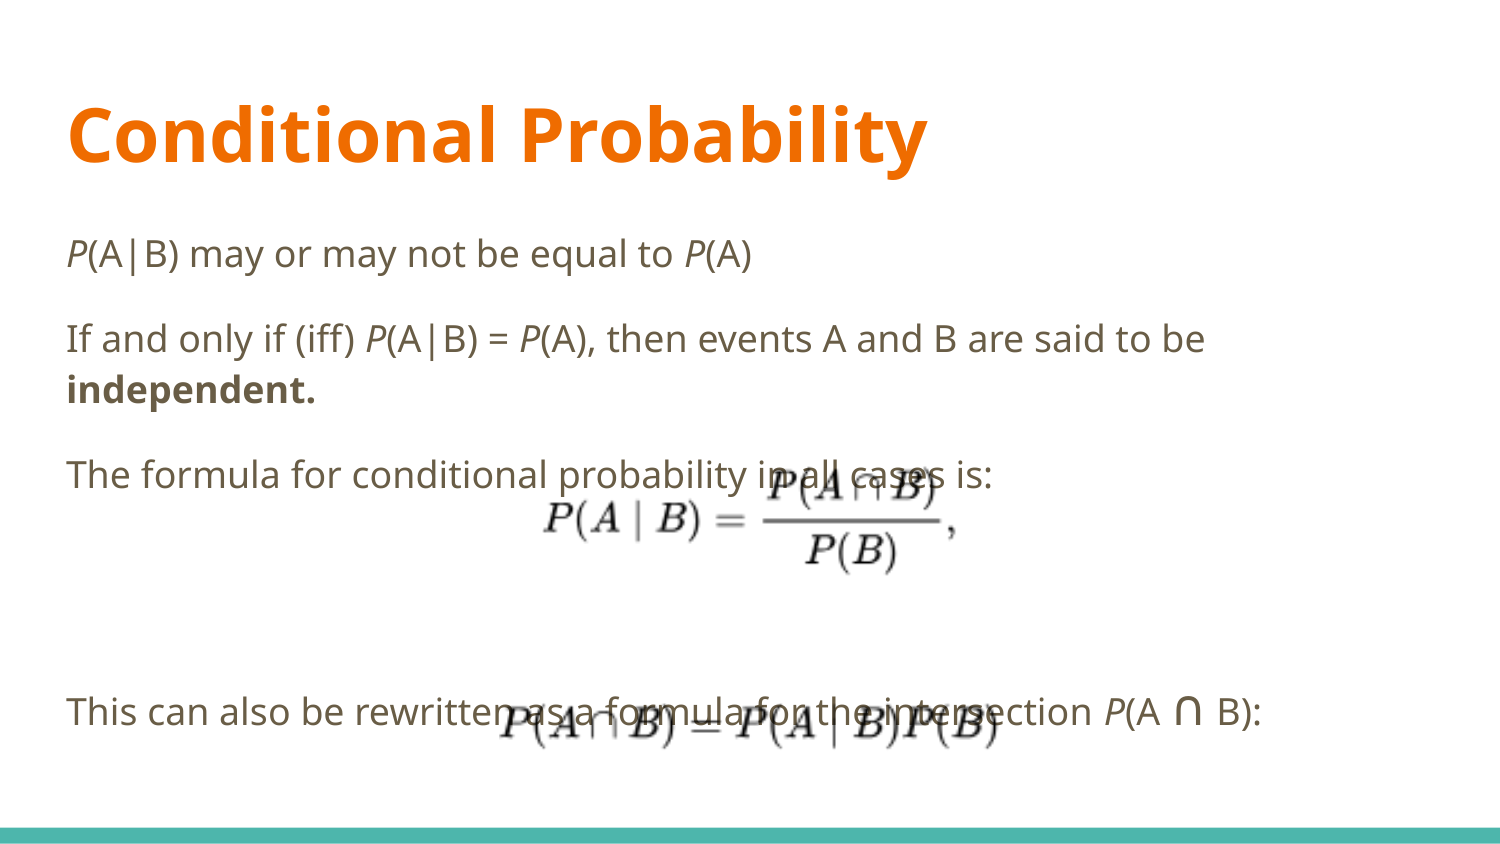

# Conditional Probability
P(A|B) may or may not be equal to P(A)
If and only if (iff) P(A|B) = P(A), then events A and B are said to be independent.
The formula for conditional probability in all cases is:
This can also be rewritten as a formula for the intersection P(A ∩ B):